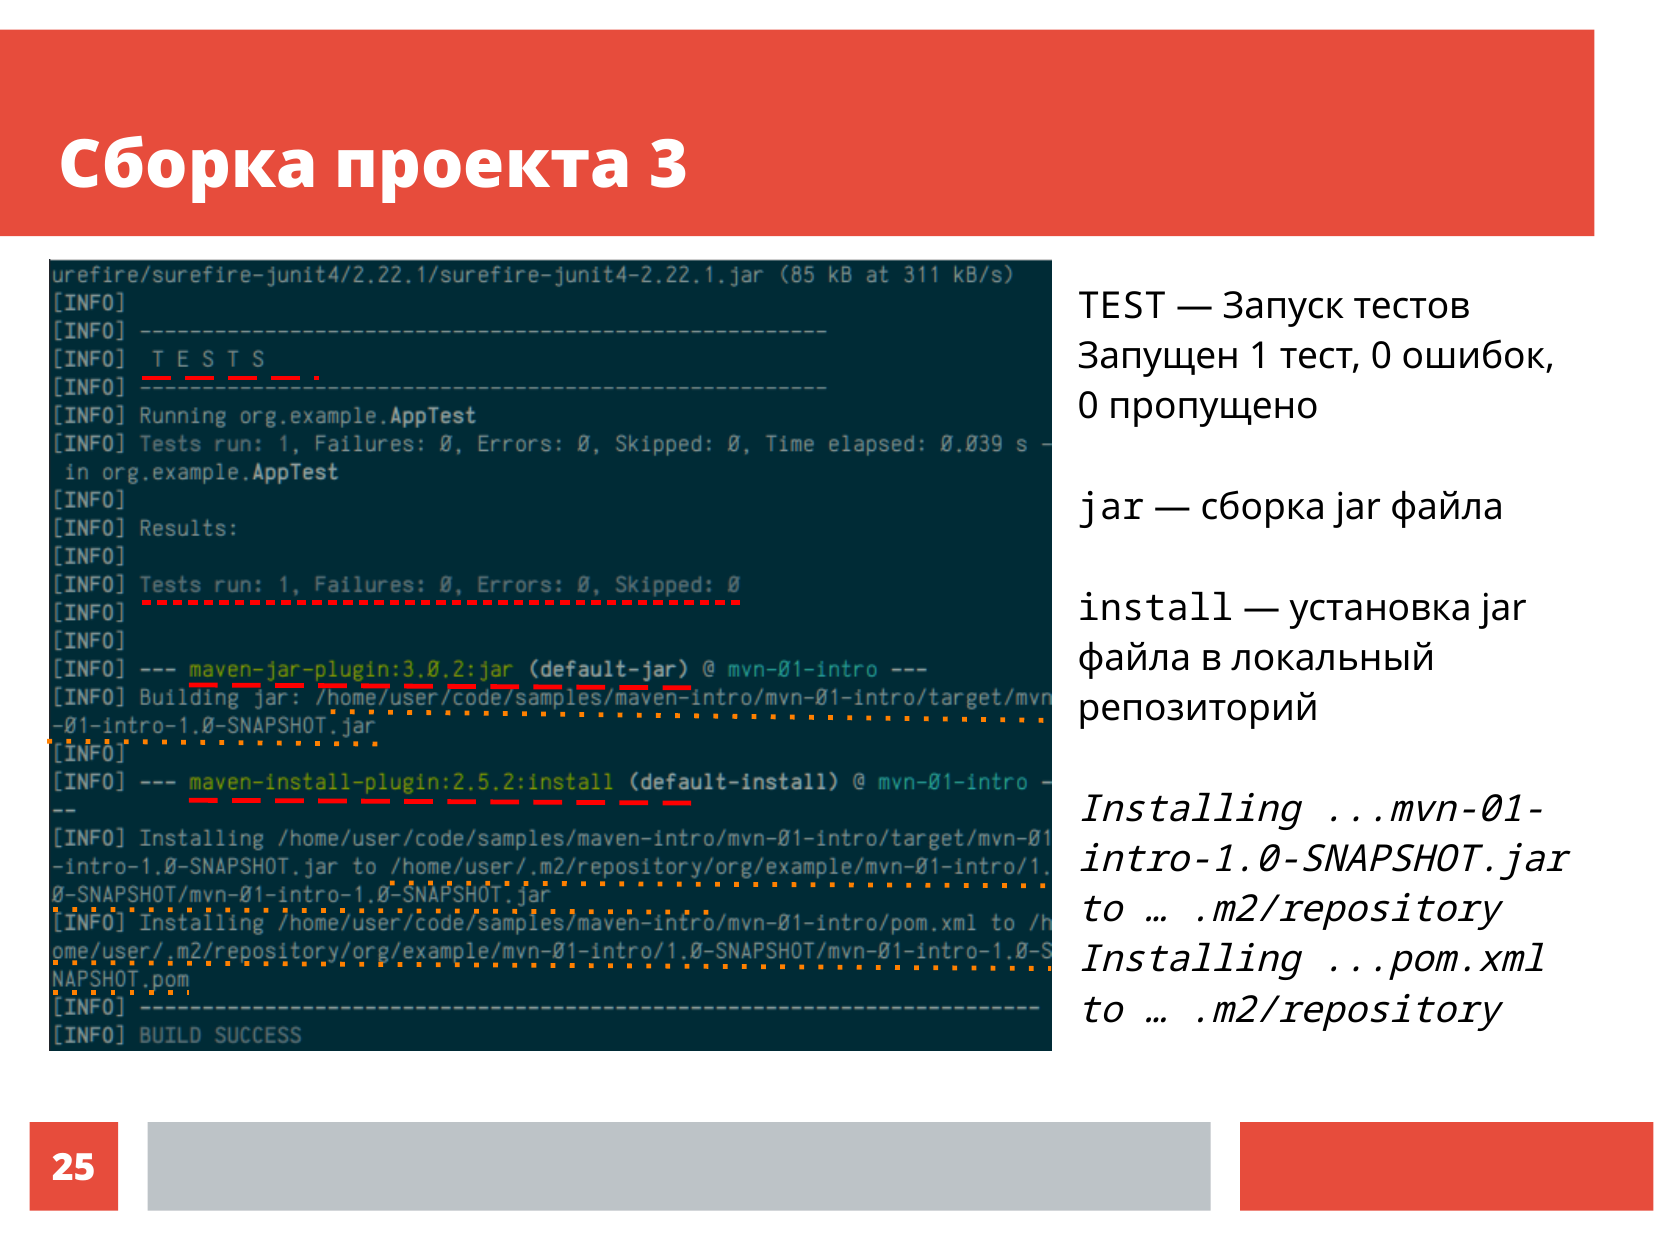

# Сборка проекта 3
TEST — Запуск тестов
Запущен 1 тест, 0 ошибок, 0 пропущено
jar — сборка jar файла
install — установка jar файла в локальный репозиторий
Installing ...mvn-01-intro-1.0-SNAPSHOT.jar to … .m2/repository
Installing ...pom.xml to … .m2/repository
25